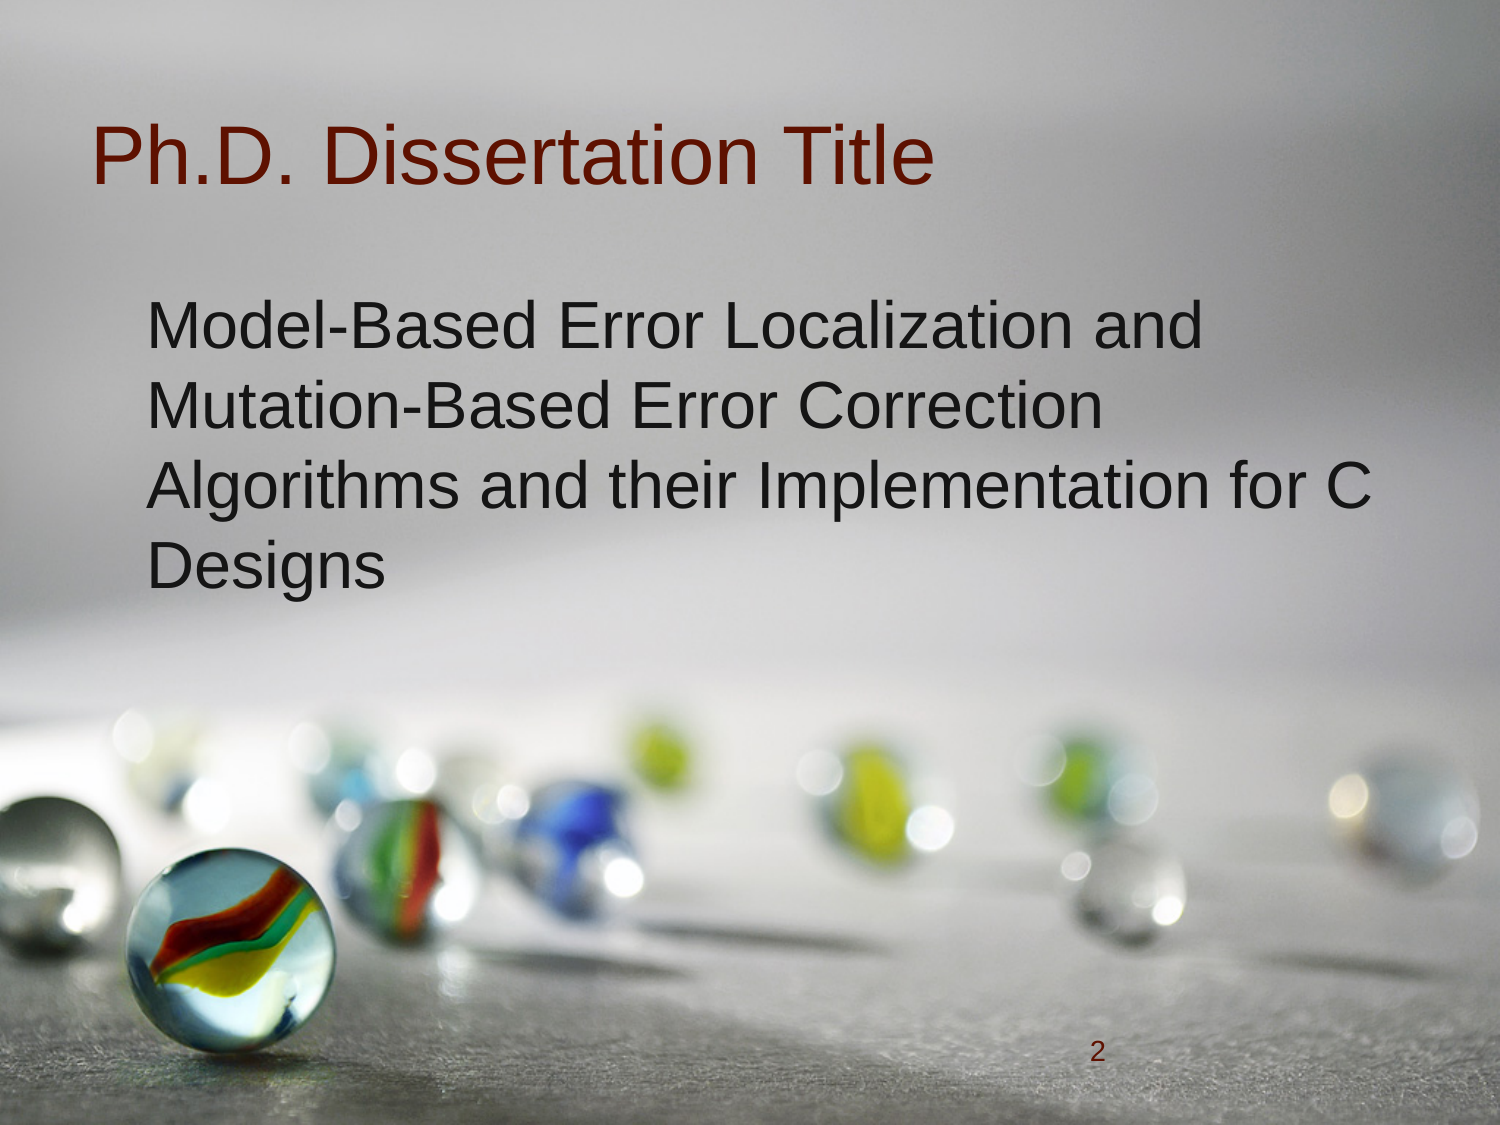

# Ph.D. Dissertation Title
Model-Based Error Localization and Mutation-Based Error Correction Algorithms and their Implementation for C Designs
Tallinn, 01.01.2016
2